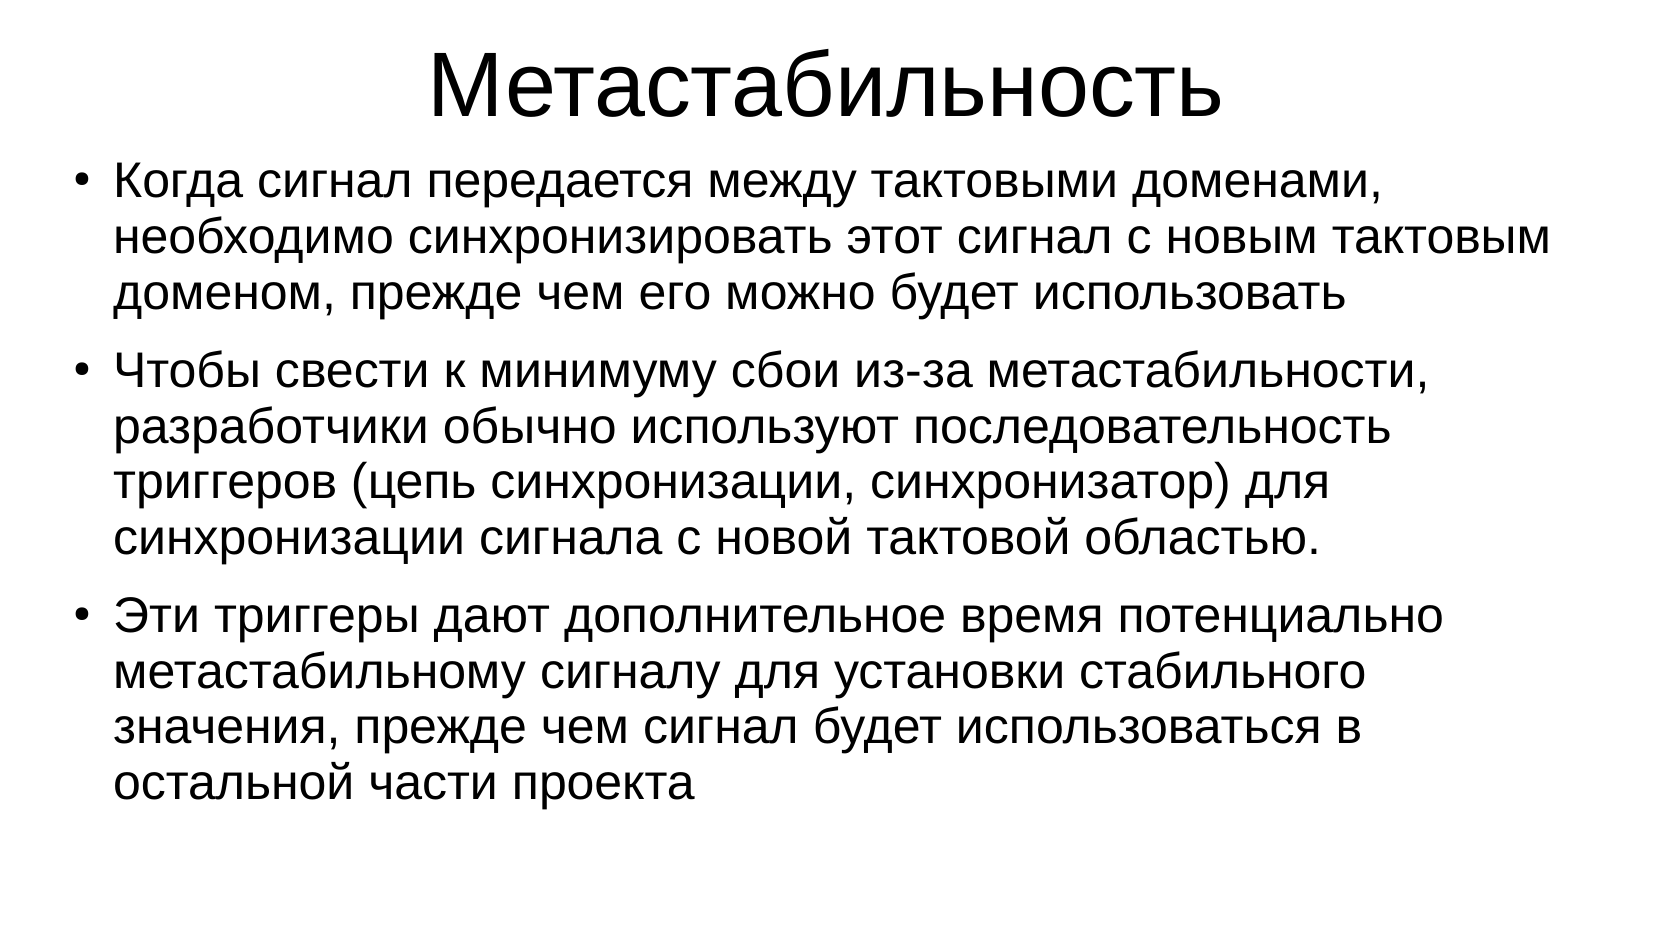

# Метастабильность
Когда сигнал передается между тактовыми доменами, необходимо синхронизировать этот сигнал с новым тактовым доменом, прежде чем его можно будет использовать
Чтобы свести к минимуму сбои из-за метастабильности, разработчики обычно используют последовательность триггеров (цепь синхронизации, синхронизатор) для синхронизации сигнала с новой тактовой областью.
Эти триггеры дают дополнительное время потенциально метастабильному сигналу для установки стабильного значения, прежде чем сигнал будет использоваться в остальной части проекта